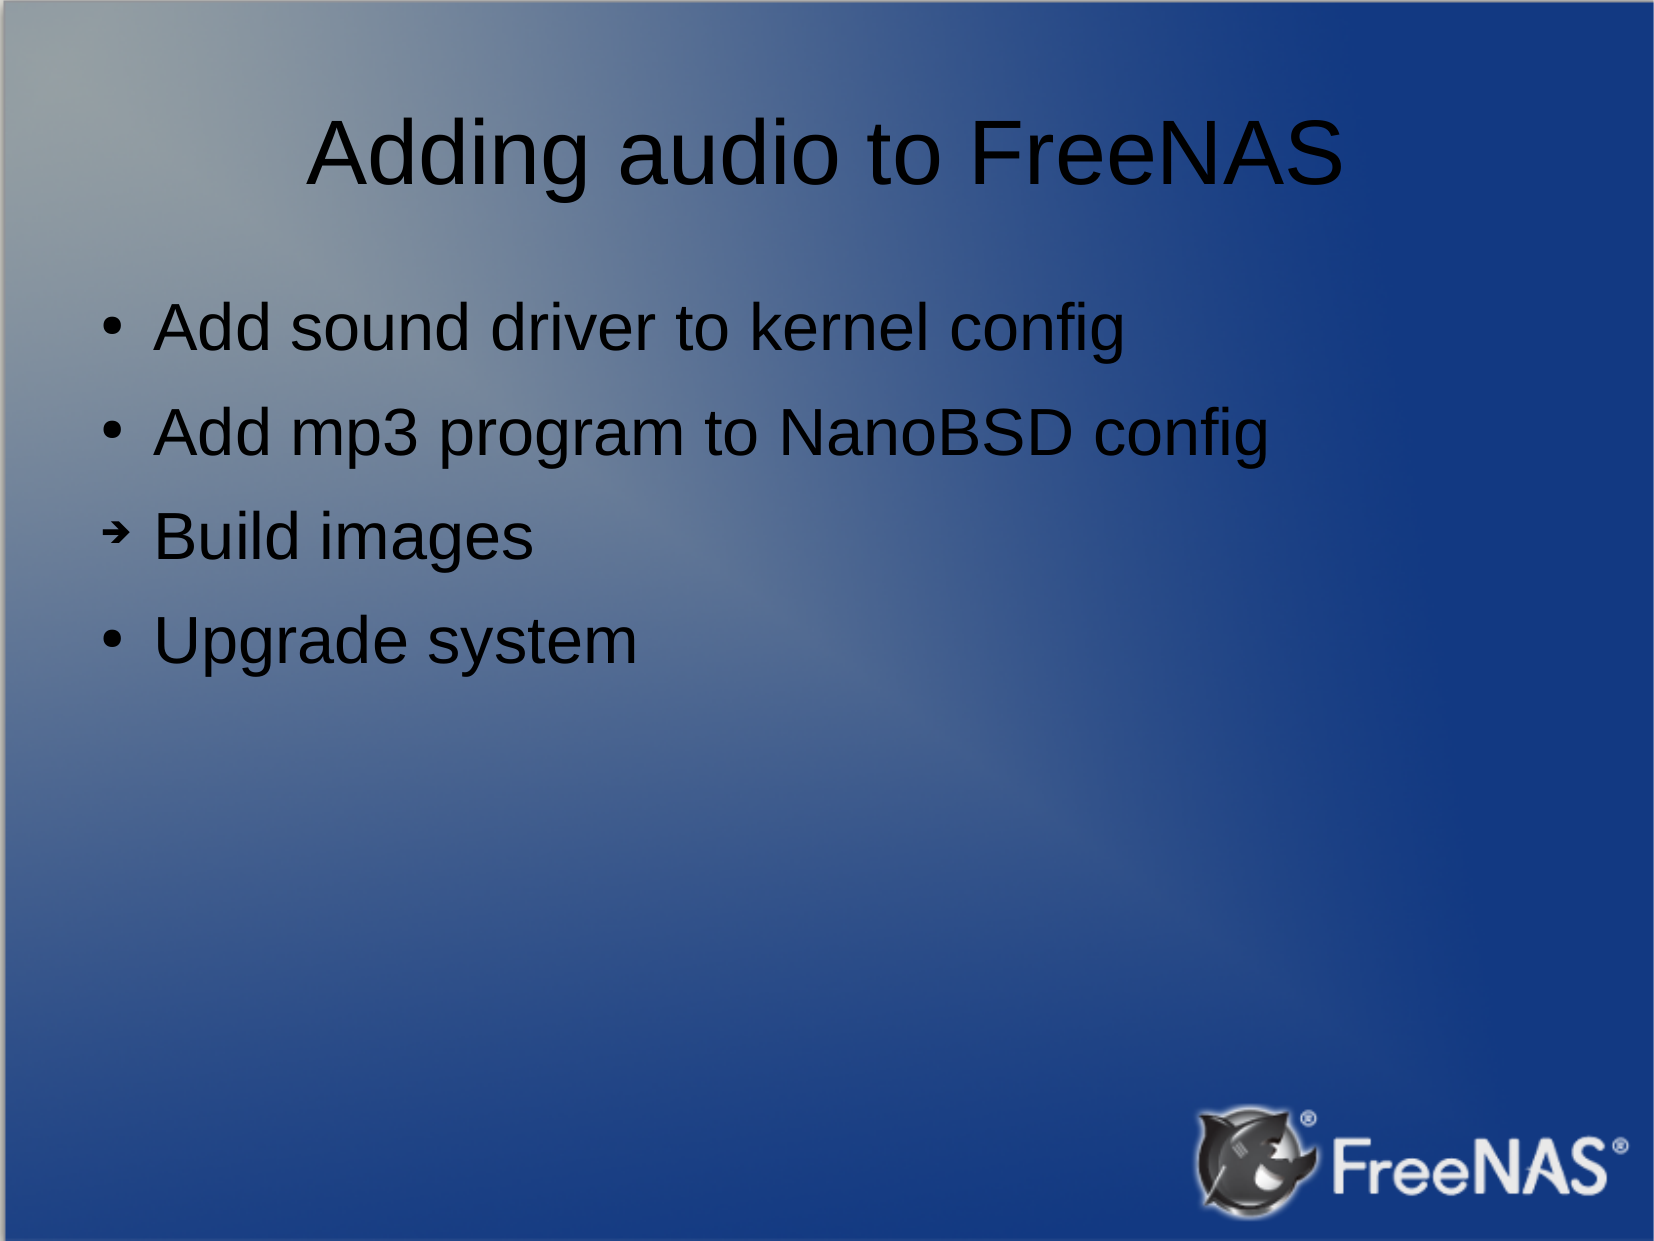

# Adding audio to FreeNAS
Add sound driver to kernel config
Add mp3 program to NanoBSD config
Build images
Upgrade system